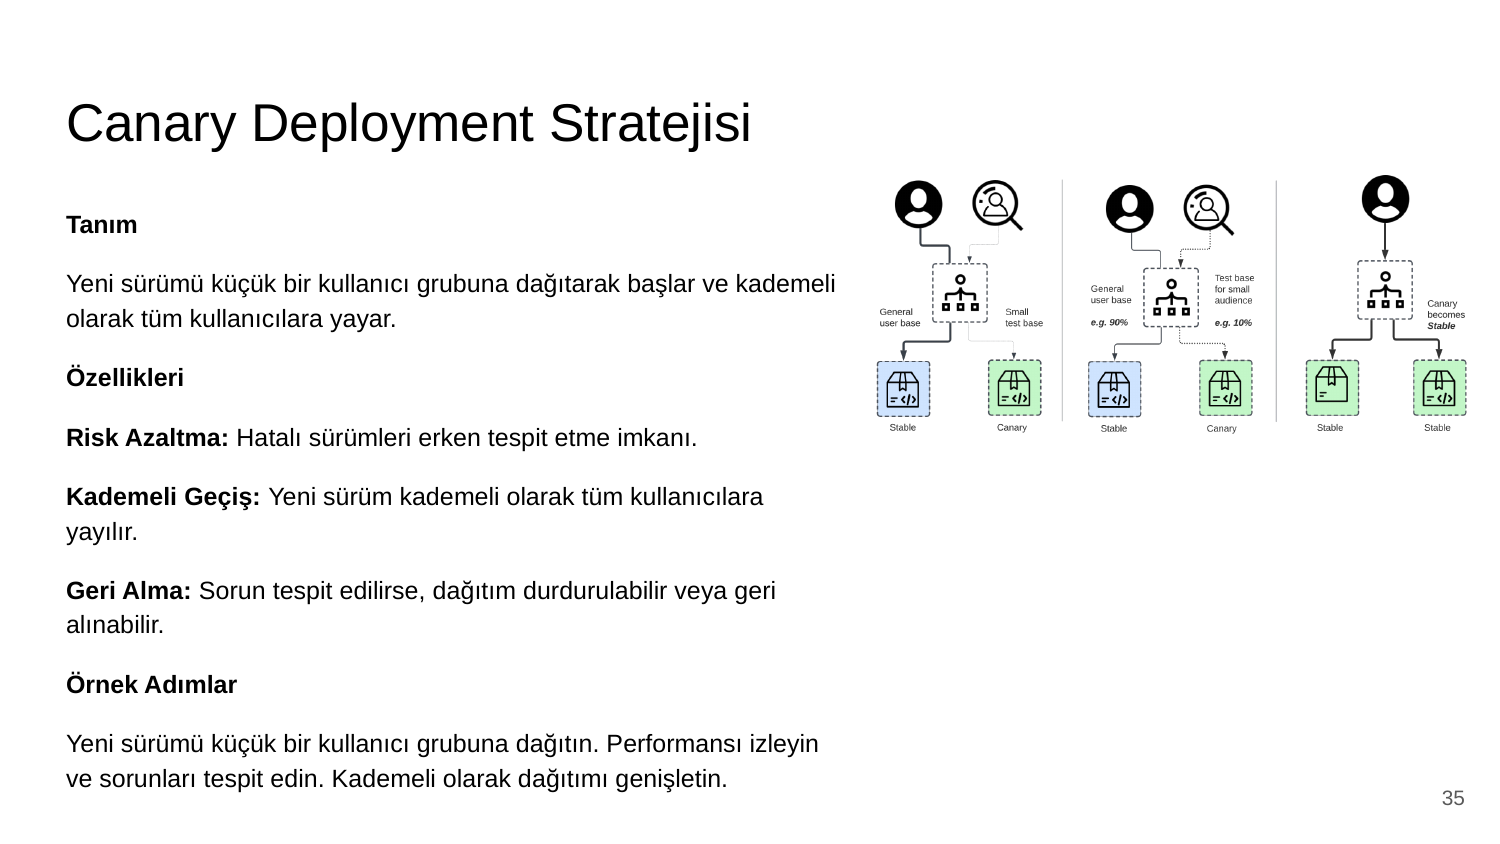

# Canary Deployment Stratejisi
Tanım
Yeni sürümü küçük bir kullanıcı grubuna dağıtarak başlar ve kademeli olarak tüm kullanıcılara yayar.
Özellikleri
Risk Azaltma: Hatalı sürümleri erken tespit etme imkanı.
Kademeli Geçiş: Yeni sürüm kademeli olarak tüm kullanıcılara yayılır.
Geri Alma: Sorun tespit edilirse, dağıtım durdurulabilir veya geri alınabilir.
Örnek Adımlar
Yeni sürümü küçük bir kullanıcı grubuna dağıtın. Performansı izleyin ve sorunları tespit edin. Kademeli olarak dağıtımı genişletin.